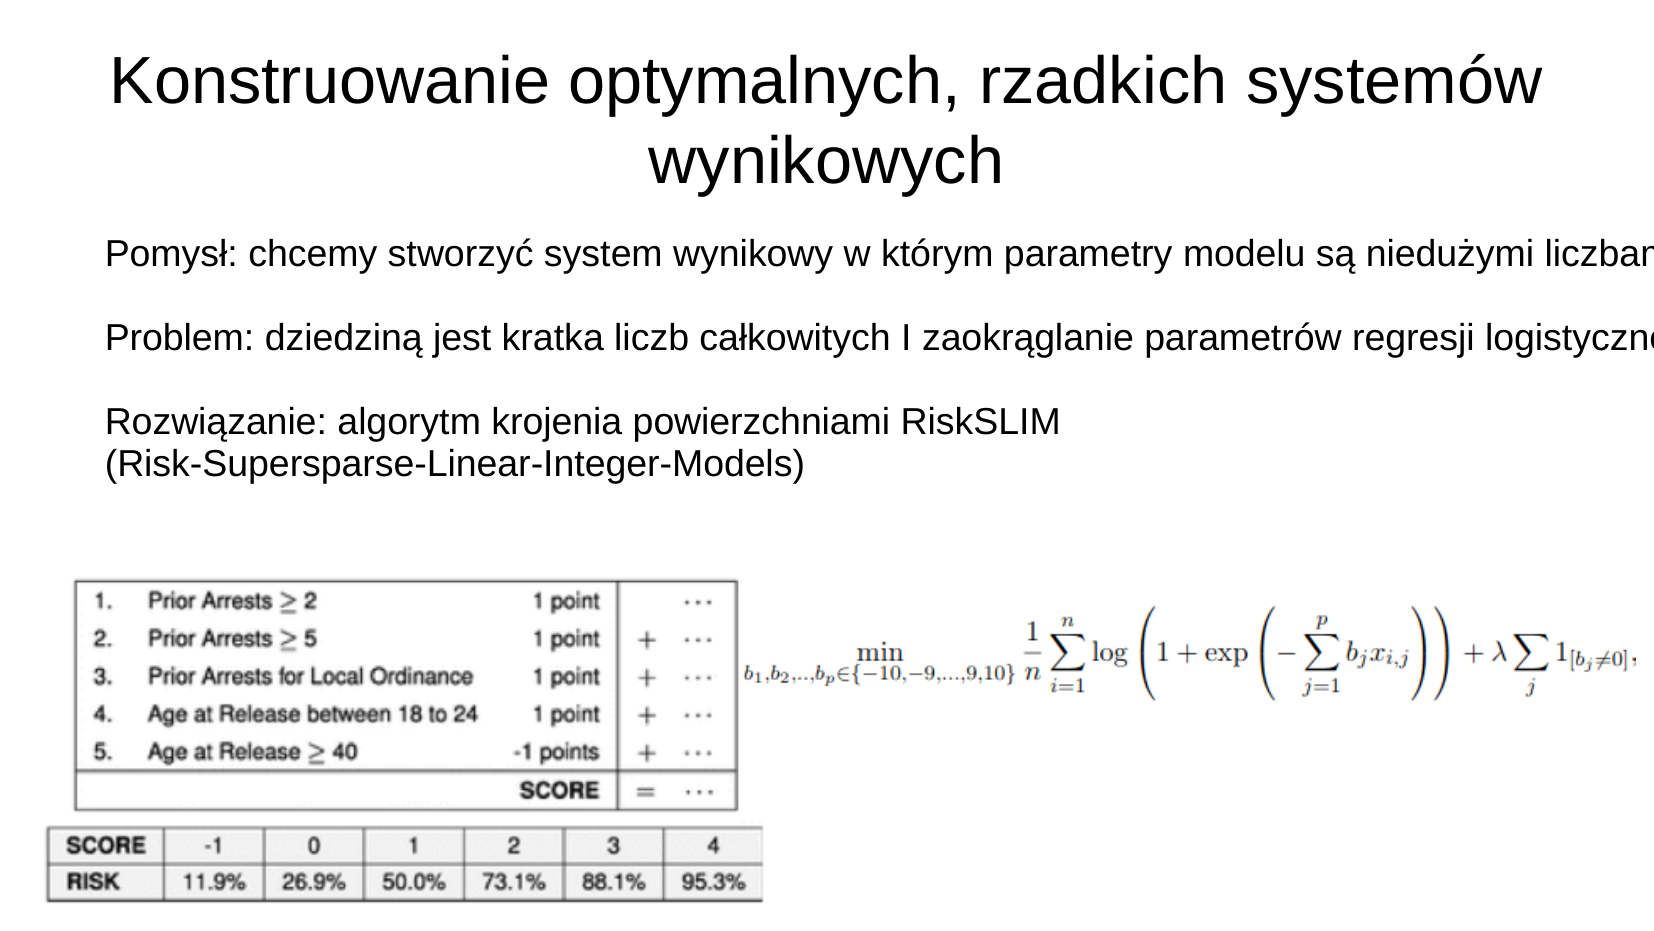

# Konstruowanie optymalnych, rzadkich systemów wynikowych
Pomysł: chcemy stworzyć system wynikowy w którym parametry modelu są niedużymi liczbami całkowitymi
Problem: dziedziną jest kratka liczb całkowitych I zaokrąglanie parametrów regresji logistycznej nie działa
Rozwiązanie: algorytm krojenia powierzchniami RiskSLIM
(Risk-Supersparse-Linear-Integer-Models)